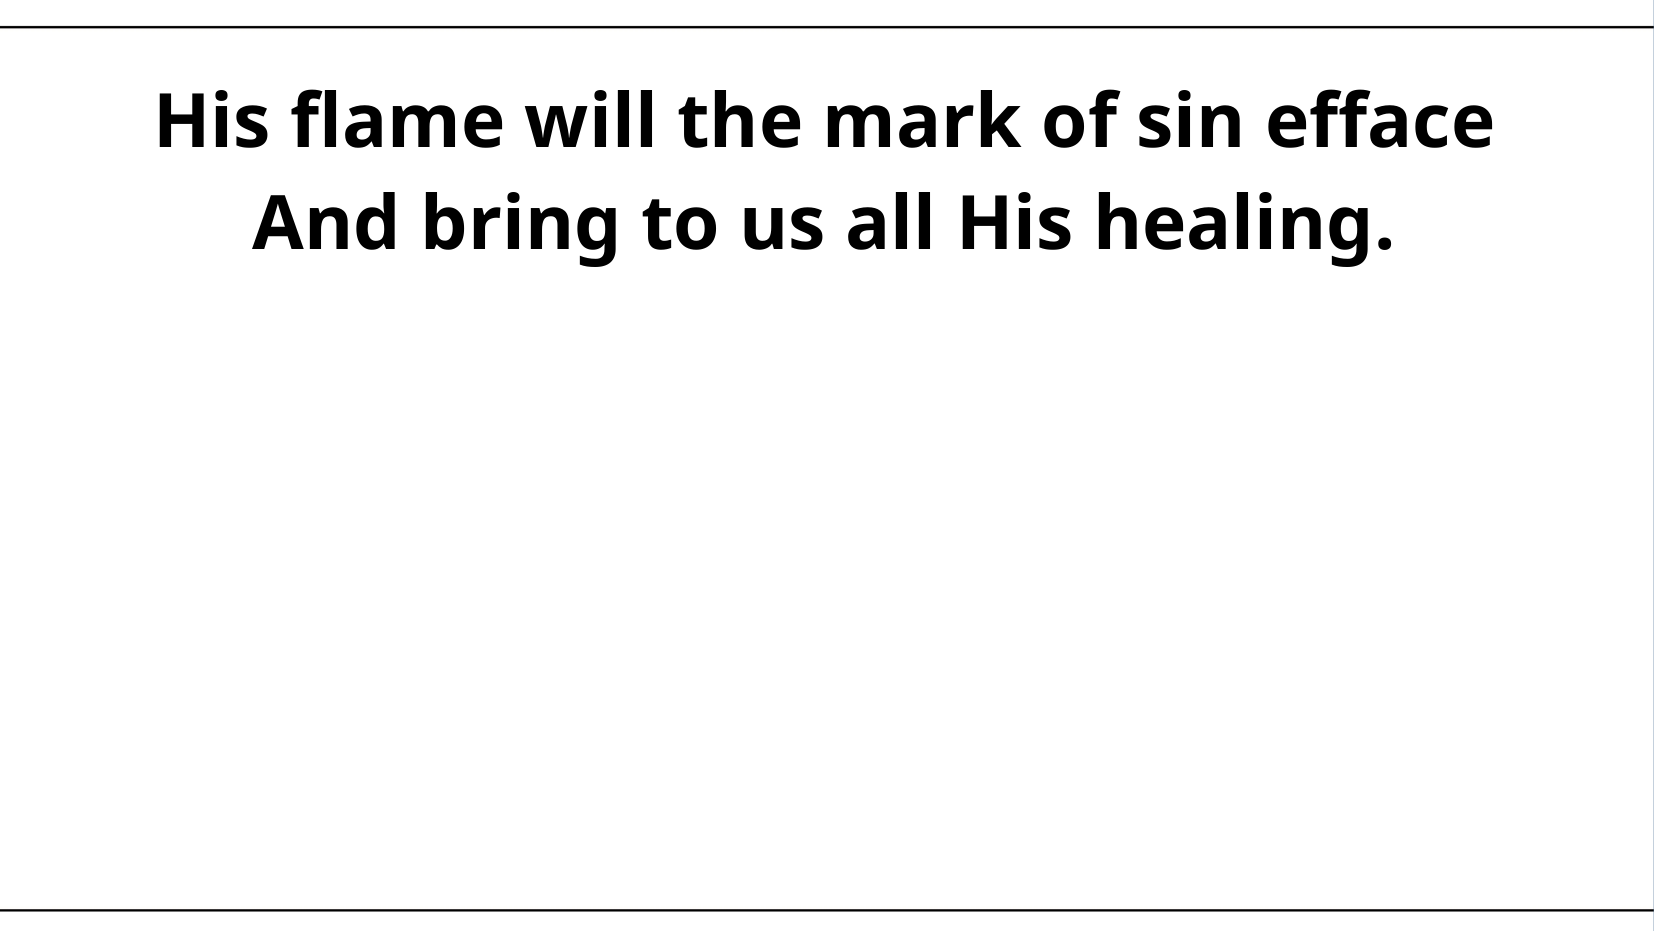

His flame will the mark of sin efface
And bring to us all His healing.